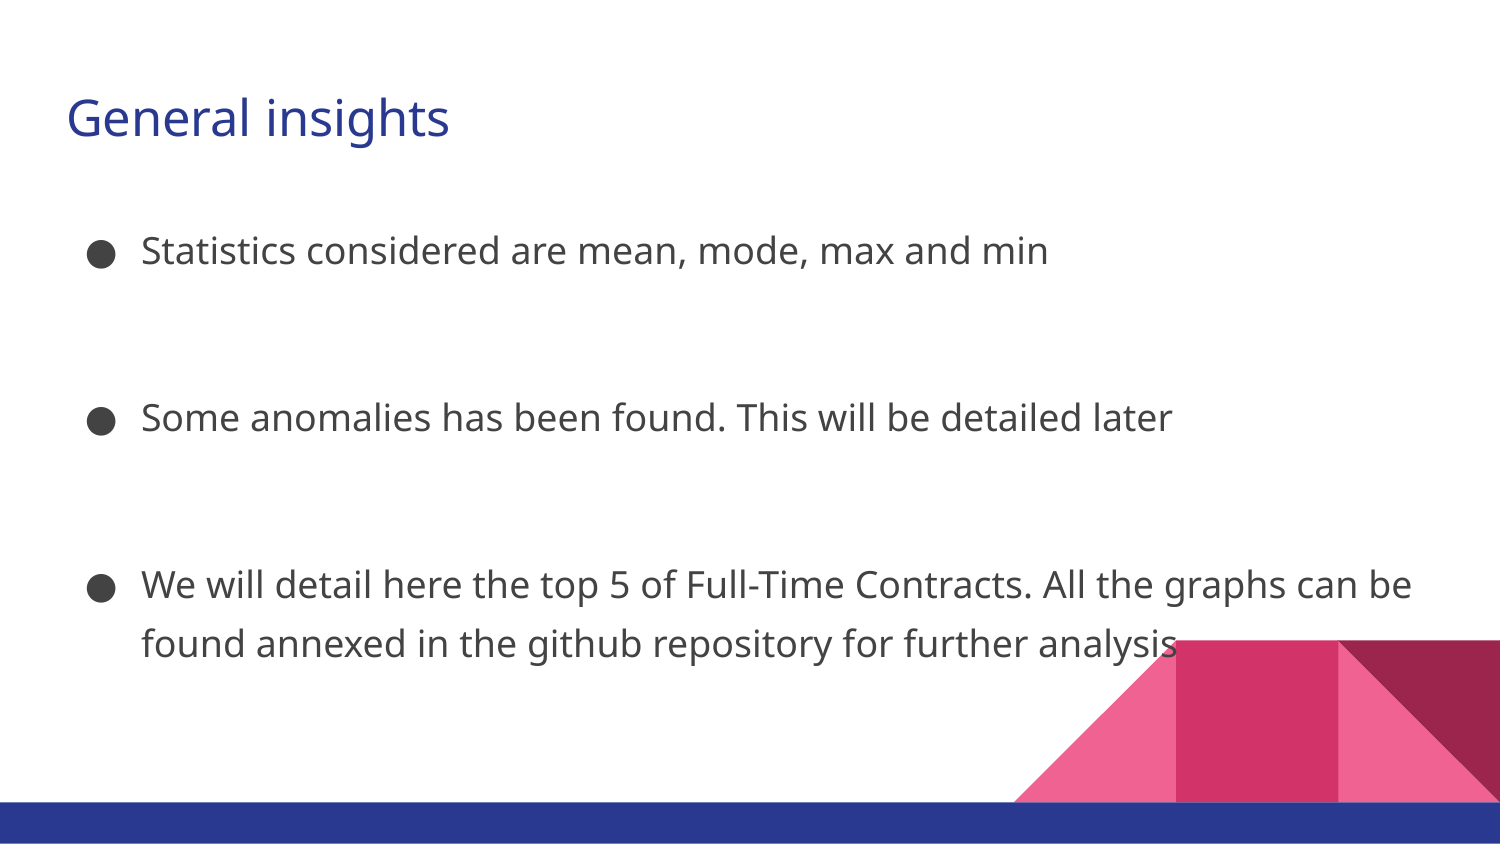

# General insights
Statistics considered are mean, mode, max and min
Some anomalies has been found. This will be detailed later
We will detail here the top 5 of Full-Time Contracts. All the graphs can be found annexed in the github repository for further analysis